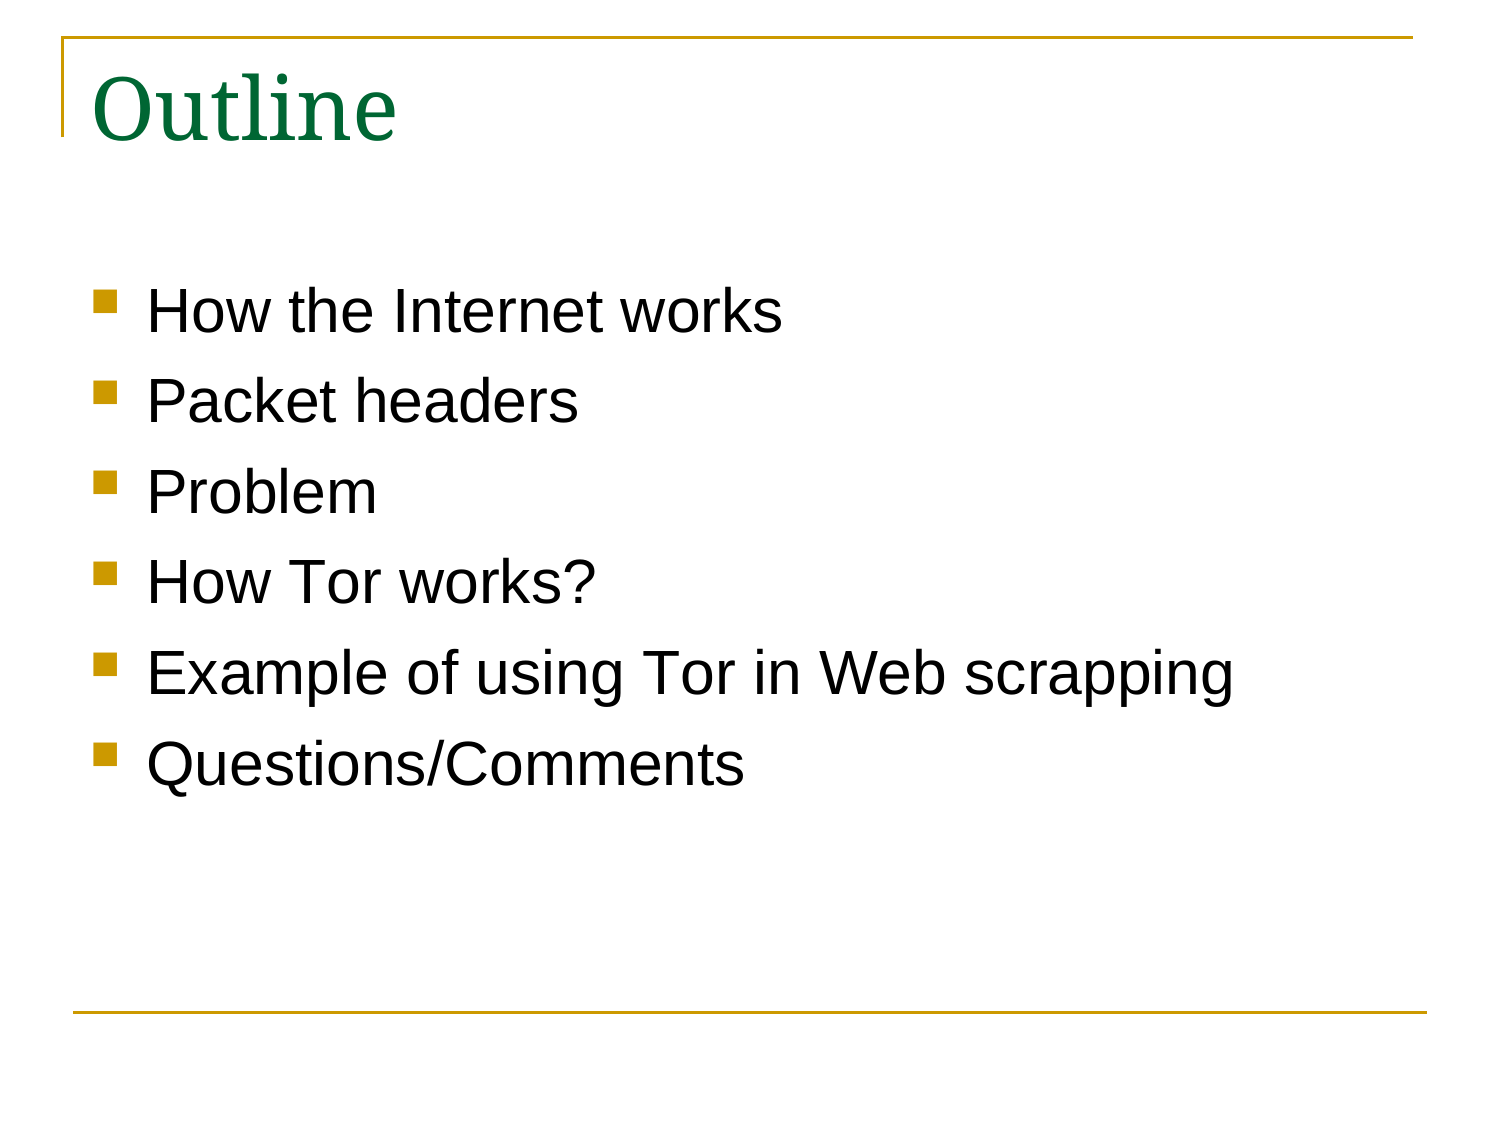

# Outline
How the Internet works
Packet headers
Problem
How Tor works?
Example of using Tor in Web scrapping
Questions/Comments